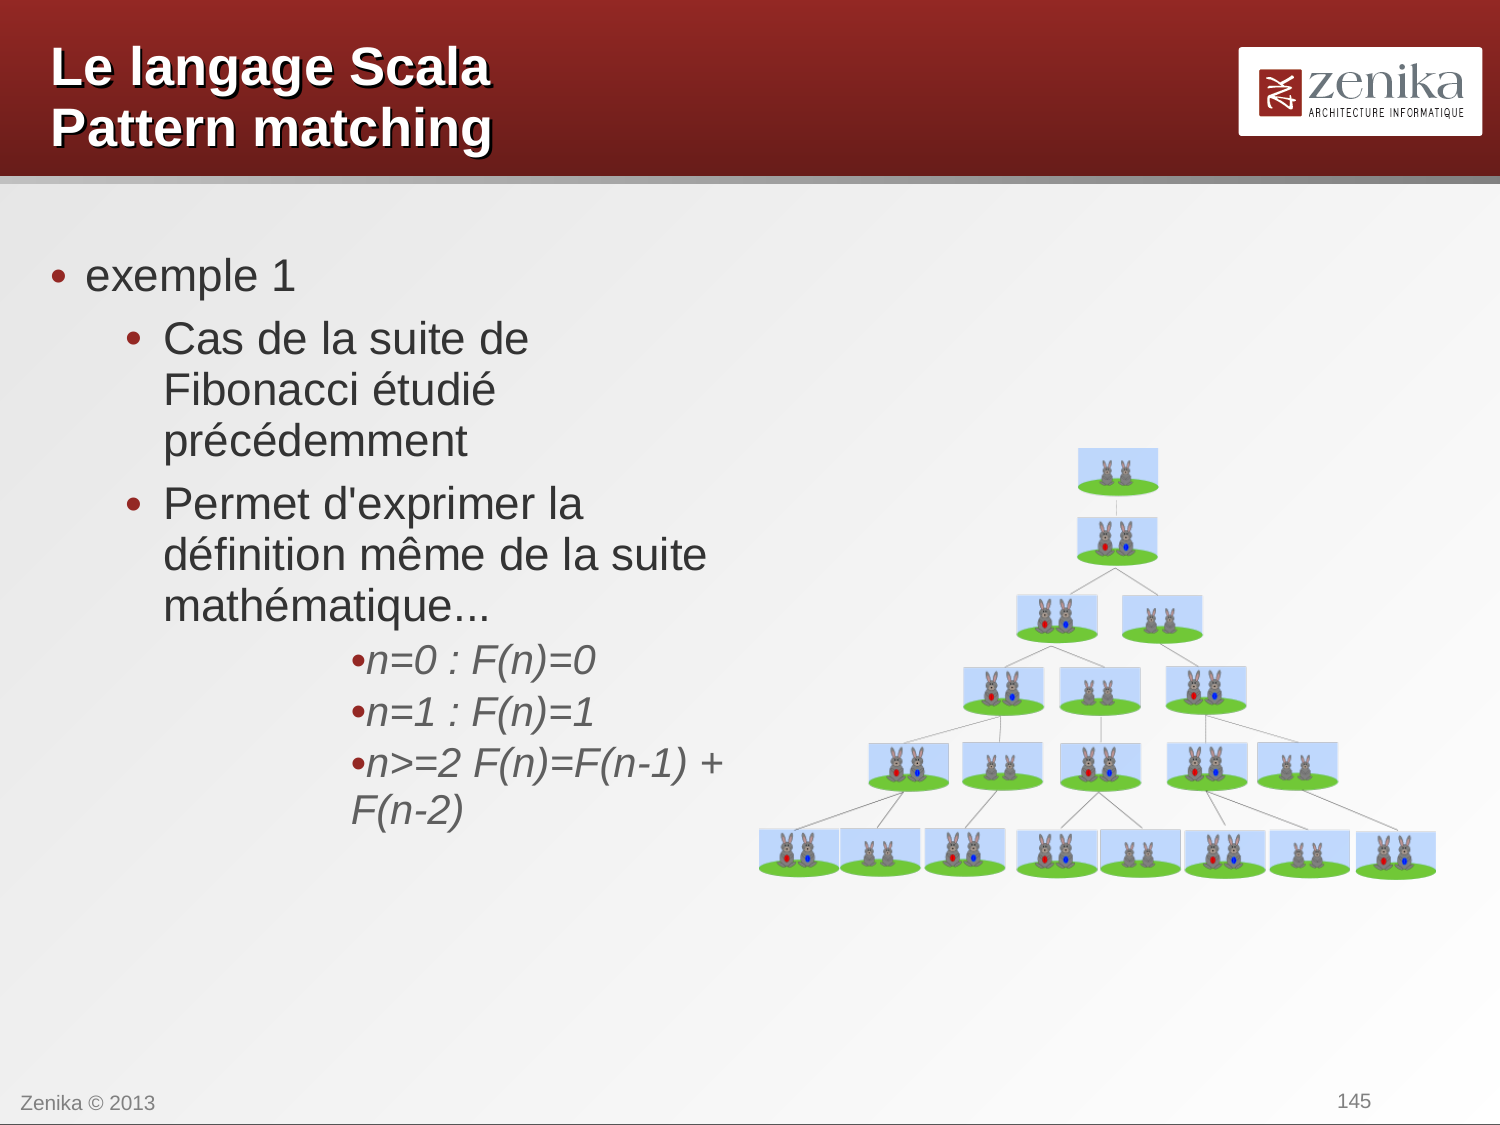

# Le langage Scala Pattern matching
exemple 1
Cas de la suite de Fibonacci étudié précédemment
Permet d'exprimer la définition même de la suite mathématique...
n=0 : F(n)=0
n=1 : F(n)=1
n>=2 F(n)=F(n-1) + F(n-2)